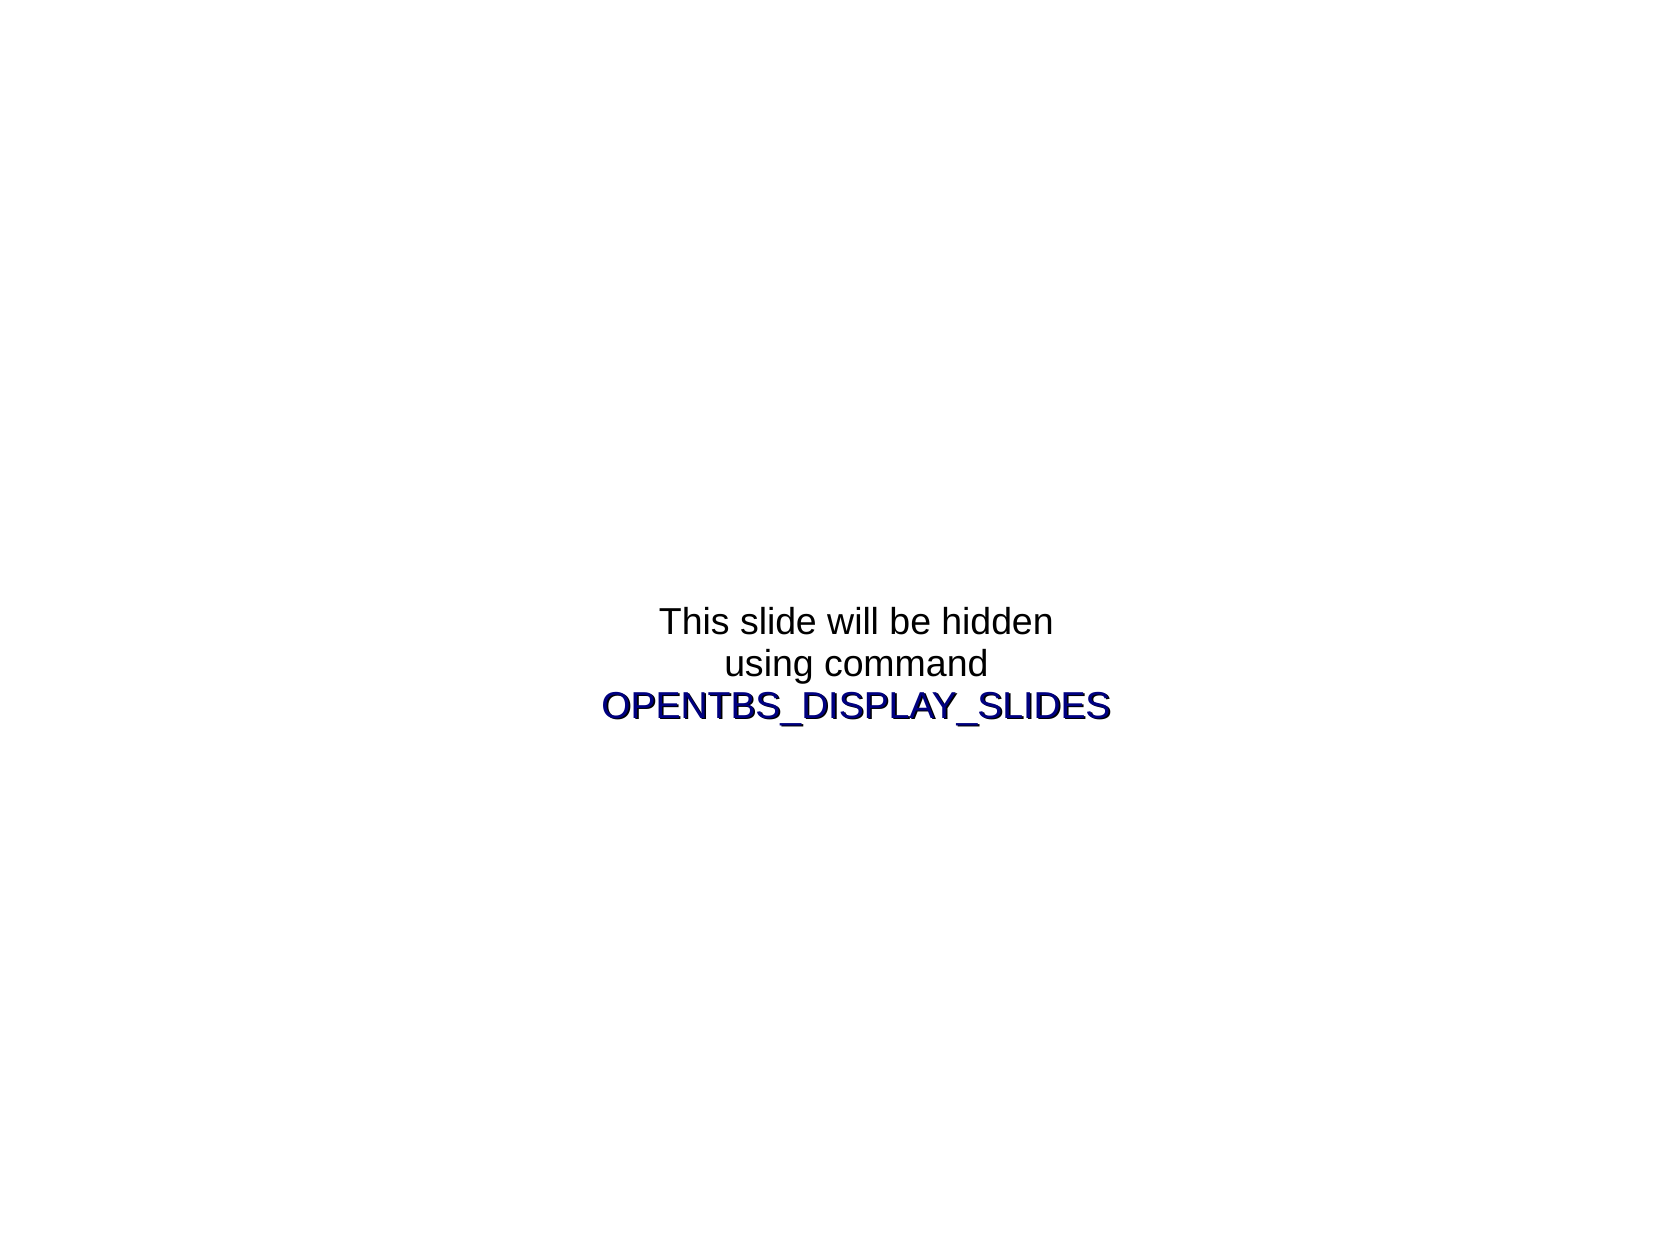

This slide will be hidden
using command
OPENTBS_DISPLAY_SLIDES